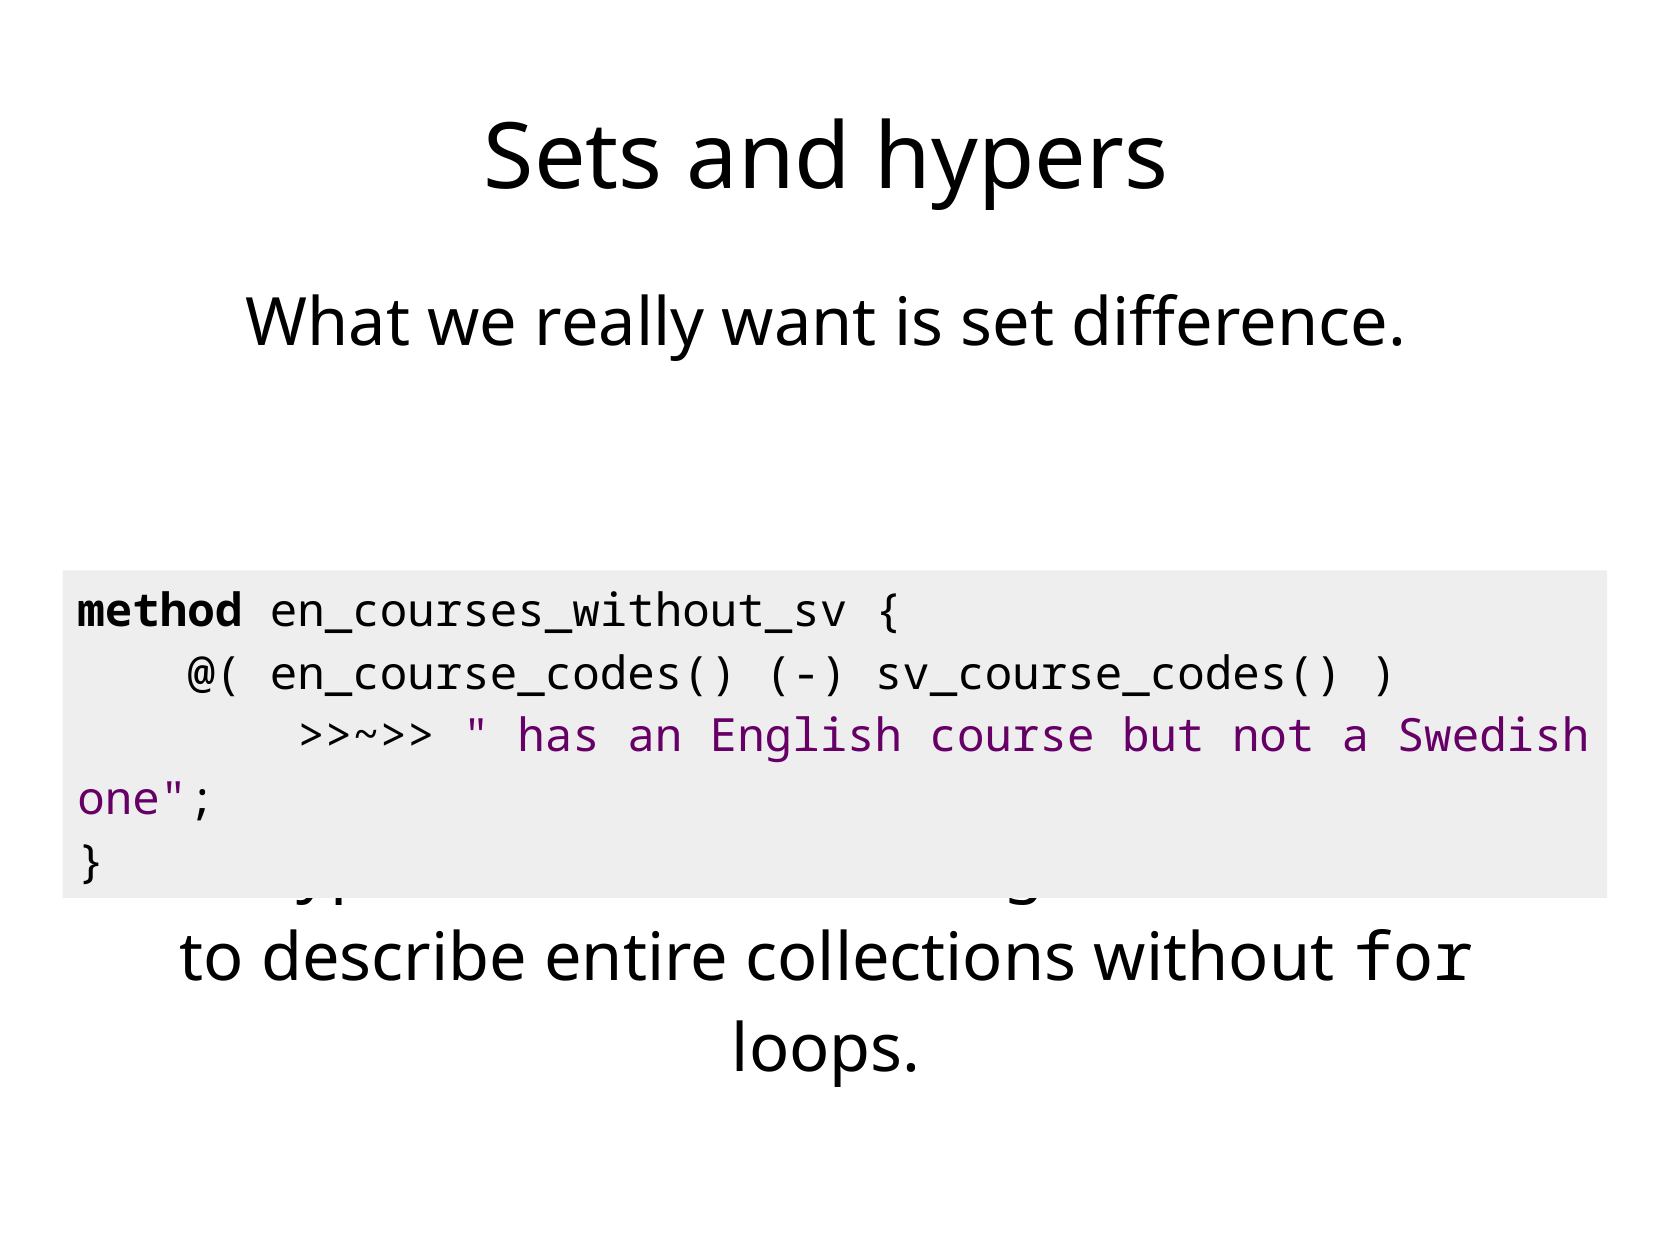

# Sets and hypers
What we really want is set difference.
Here hypers and sets work together to allow us to describe entire collections without for loops.
method en_courses_without_sv {
 @( en_course_codes() (-) sv_course_codes() )
 >>~>> " has an English course but not a Swedish one";
}